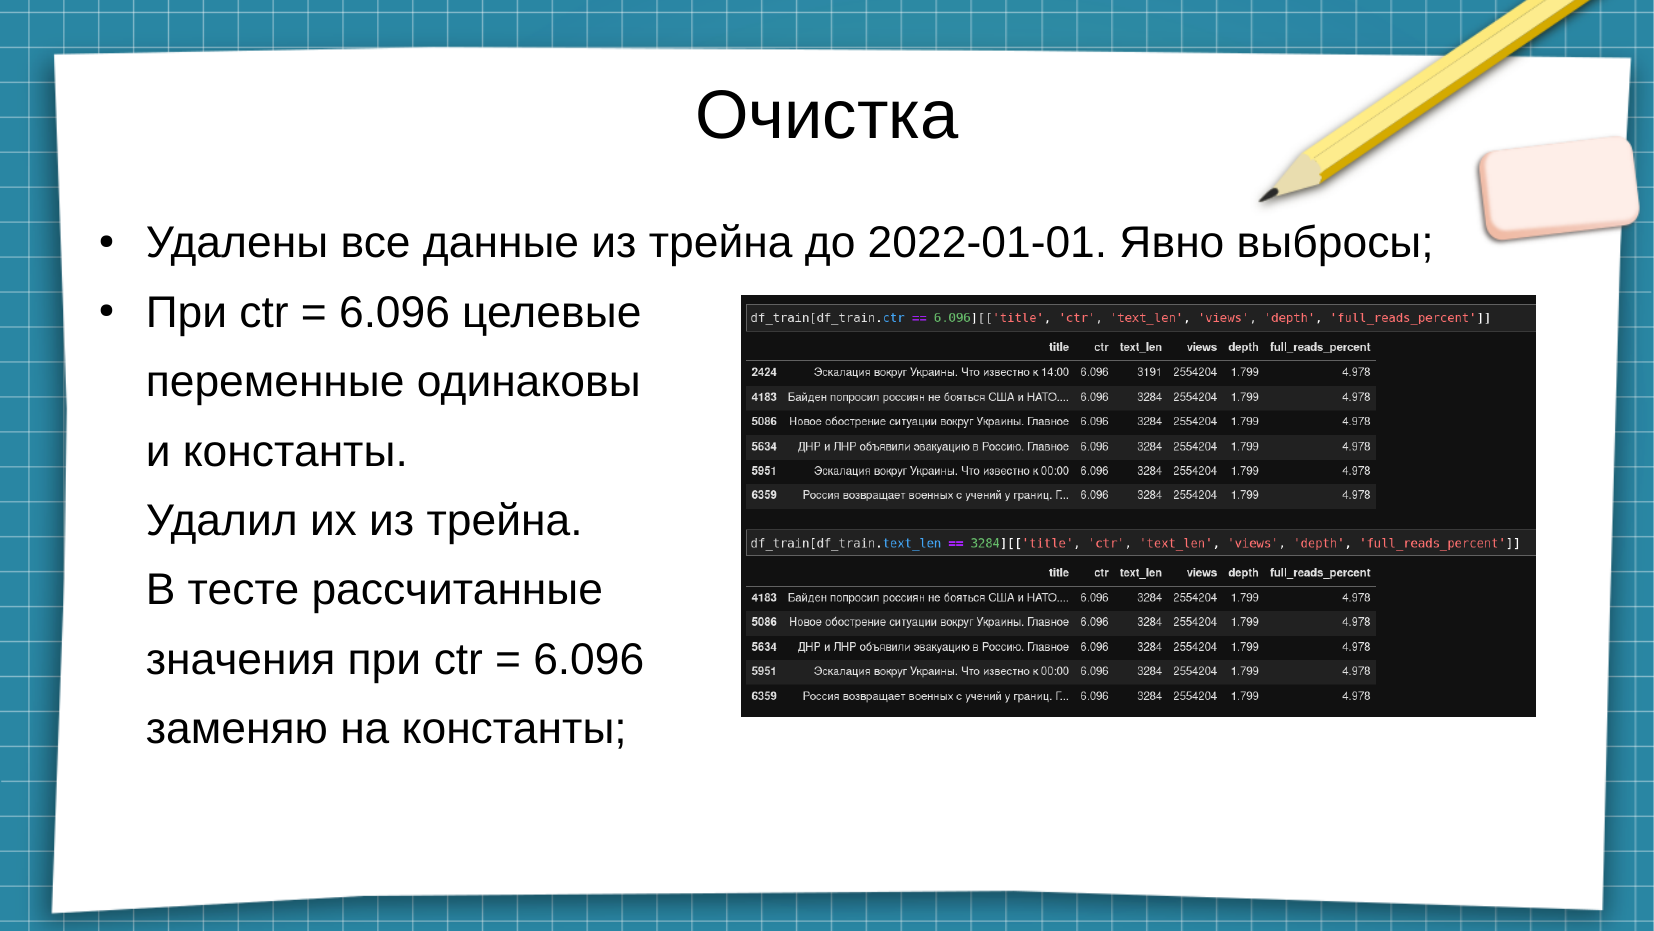

# Очистка
Удалены все данные из трейна до 2022-01-01. Явно выбросы;
При ctr = 6.096 целевые
переменные одинаковы
и константы.
Удалил их из трейна.
В тесте рассчитанные
значения при ctr = 6.096
заменяю на константы;